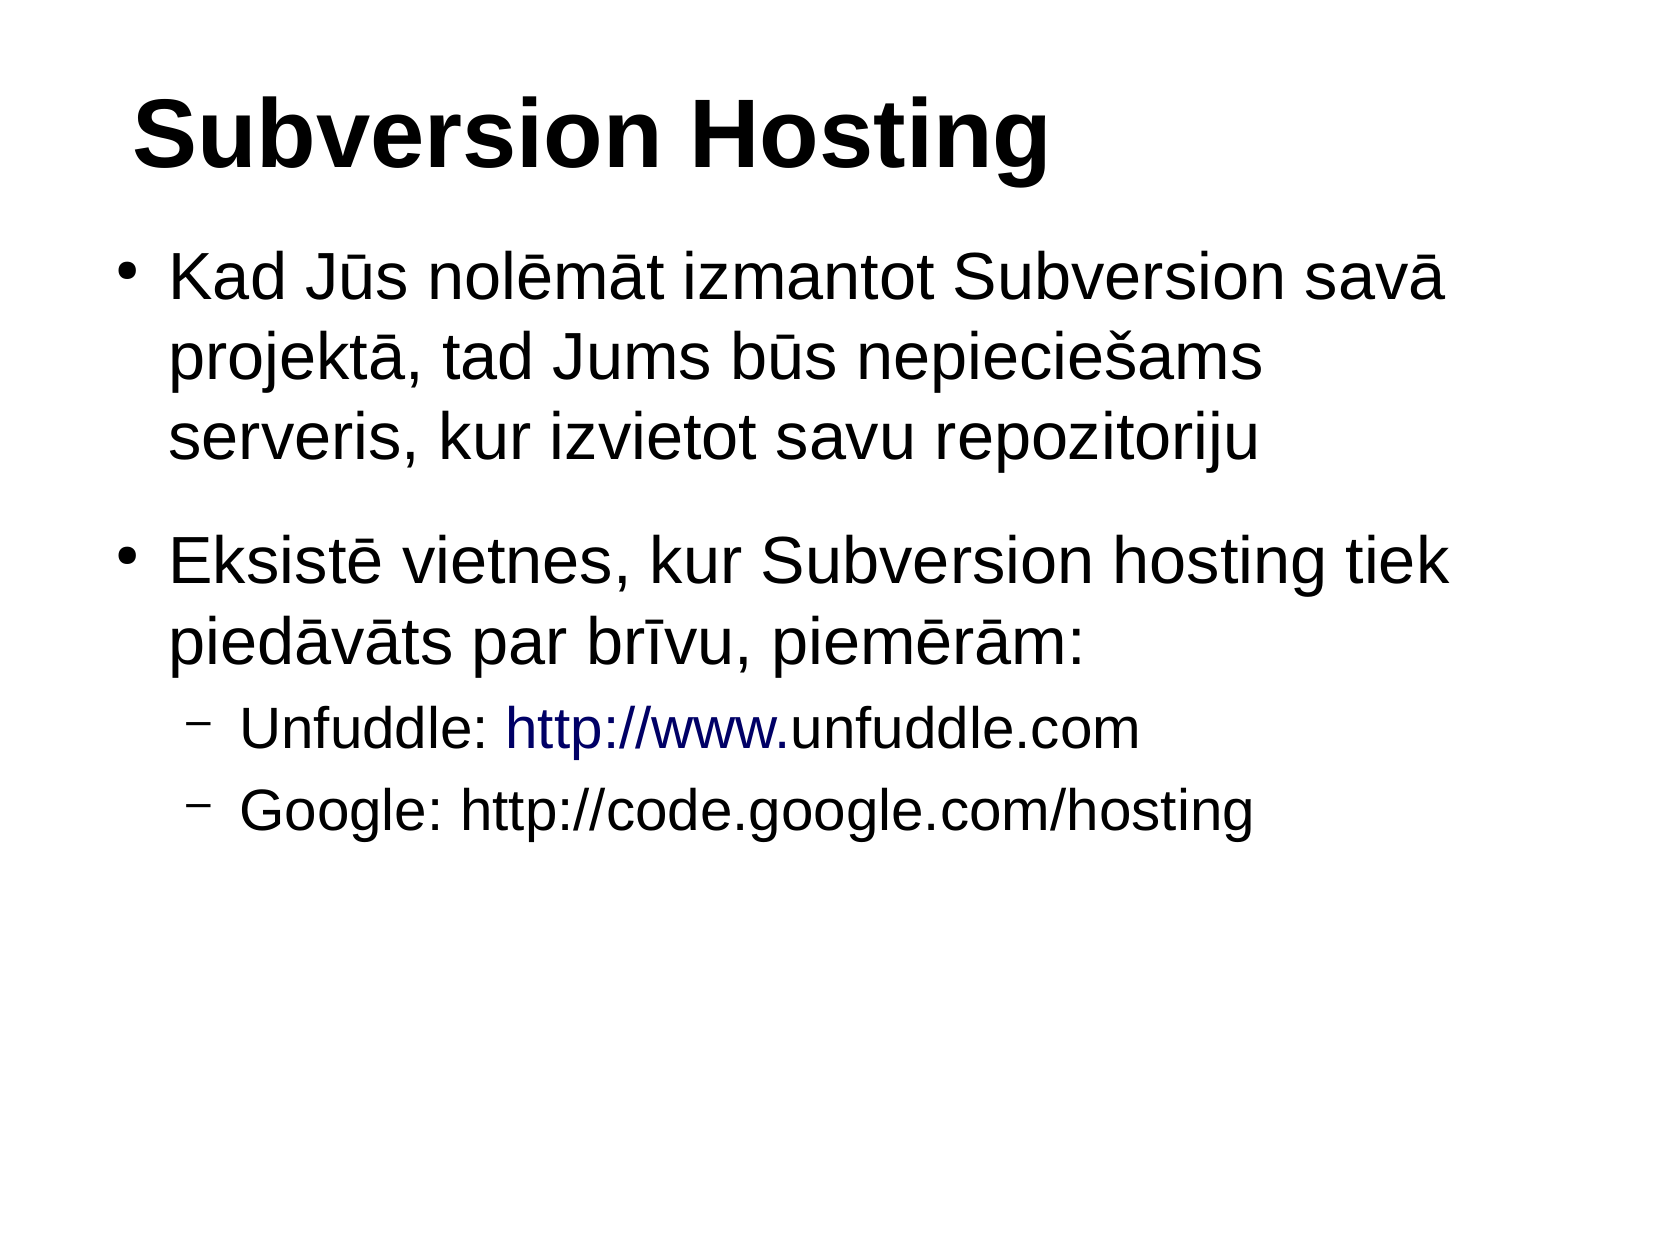

# Subversion Hosting
Kad Jūs nolēmāt izmantot Subversion savā projektā, tad Jums būs nepieciešams serveris, kur izvietot savu repozitoriju
Eksistē vietnes, kur Subversion hosting tiek piedāvāts par brīvu, piemērām:
Unfuddle: http://www.unfuddle.com
Google: http://code.google.com/hosting